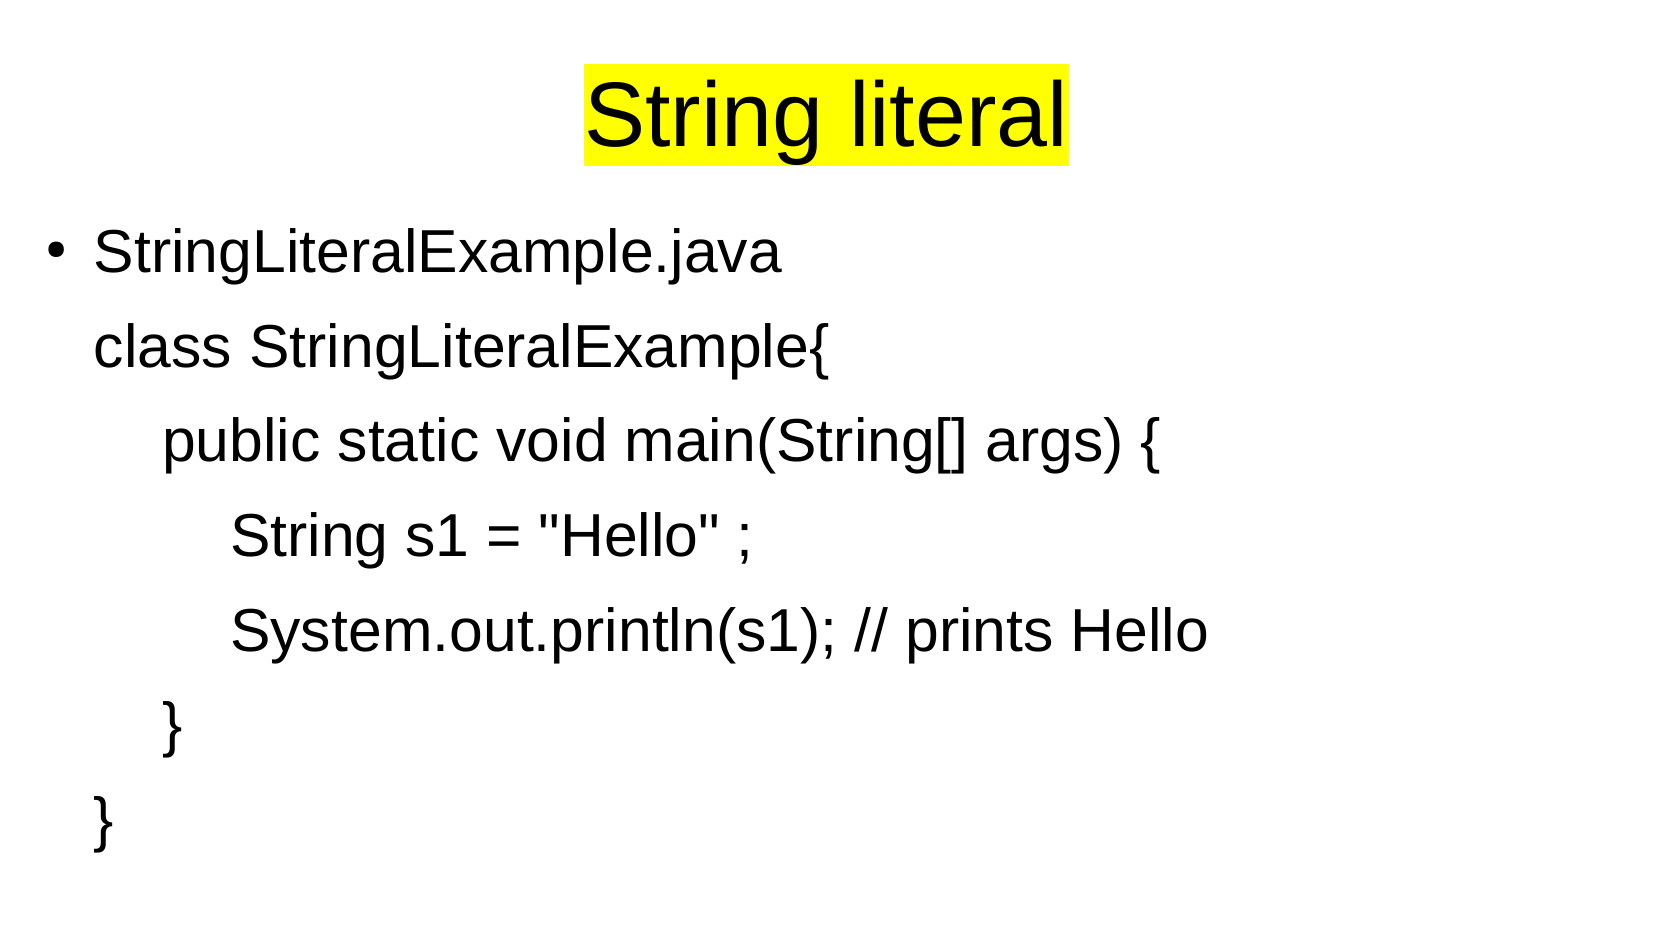

# String literal
StringLiteralExample.java
class StringLiteralExample{
 public static void main(String[] args) {
 String s1 = "Hello" ;
 System.out.println(s1); // prints Hello
 }
}